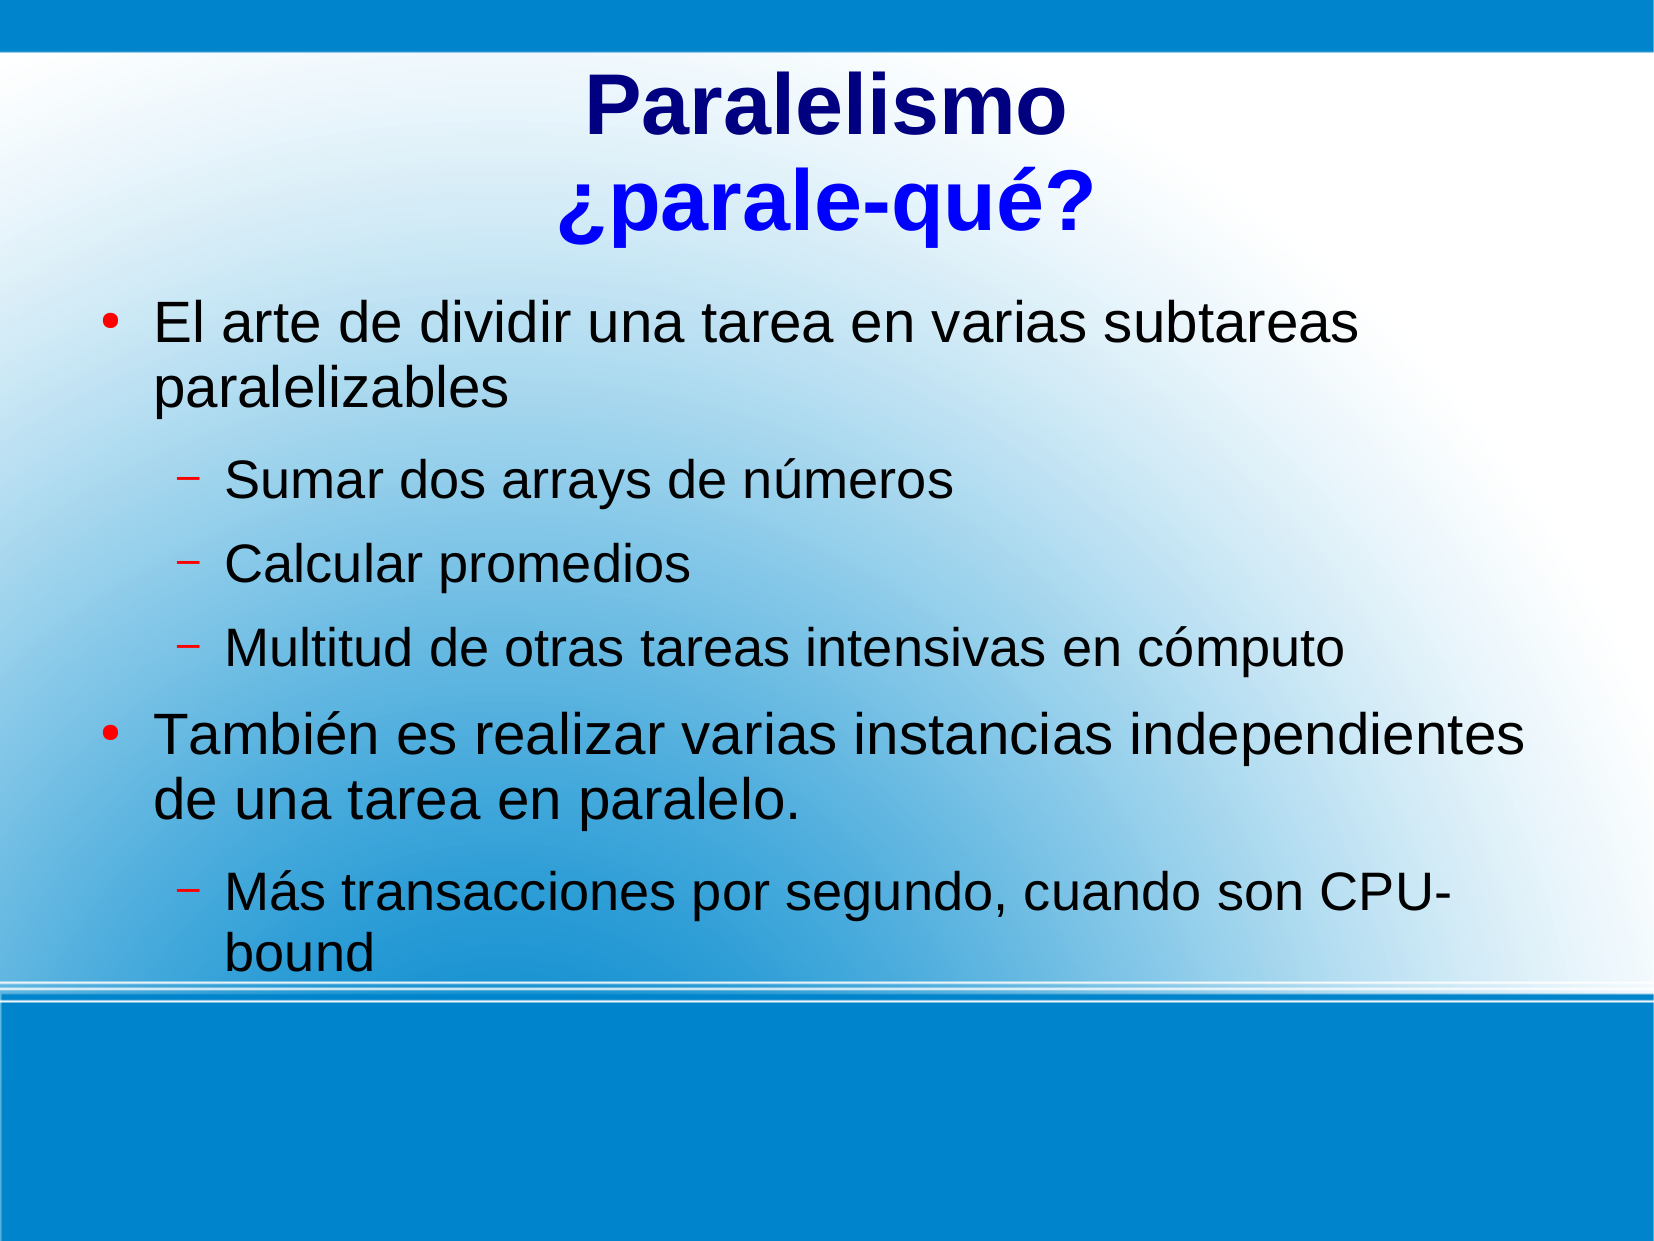

# Paralelismo ¿parale-qué?
El arte de dividir una tarea en varias subtareas paralelizables
Sumar dos arrays de números
Calcular promedios
Multitud de otras tareas intensivas en cómputo
También es realizar varias instancias independientes de una tarea en paralelo.
Más transacciones por segundo, cuando son CPU-bound